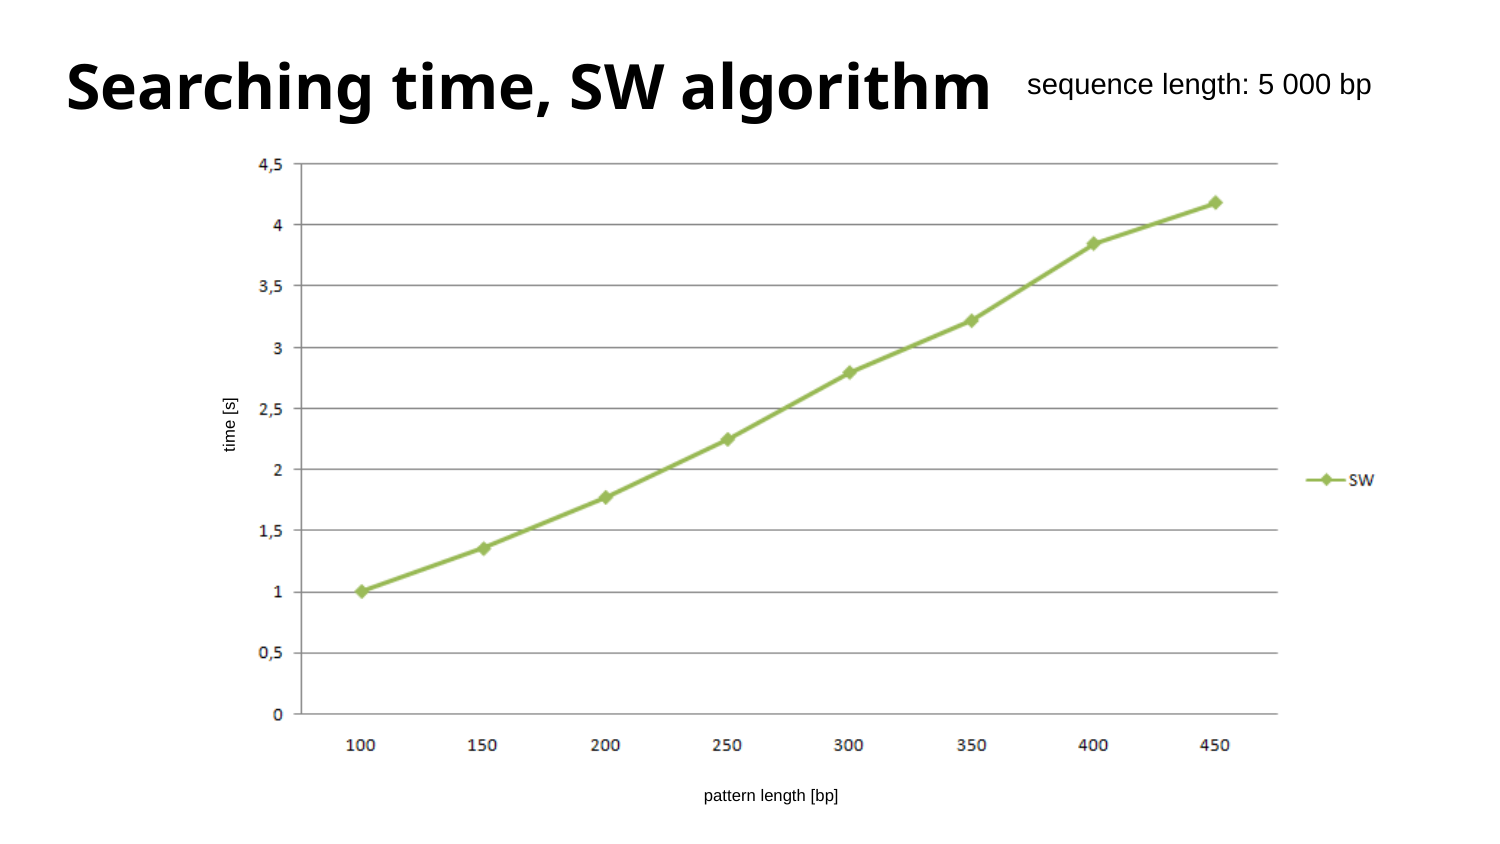

# Searching time, SW algorithm
sequence length: 5 000 bp
time [s]
pattern length [bp]